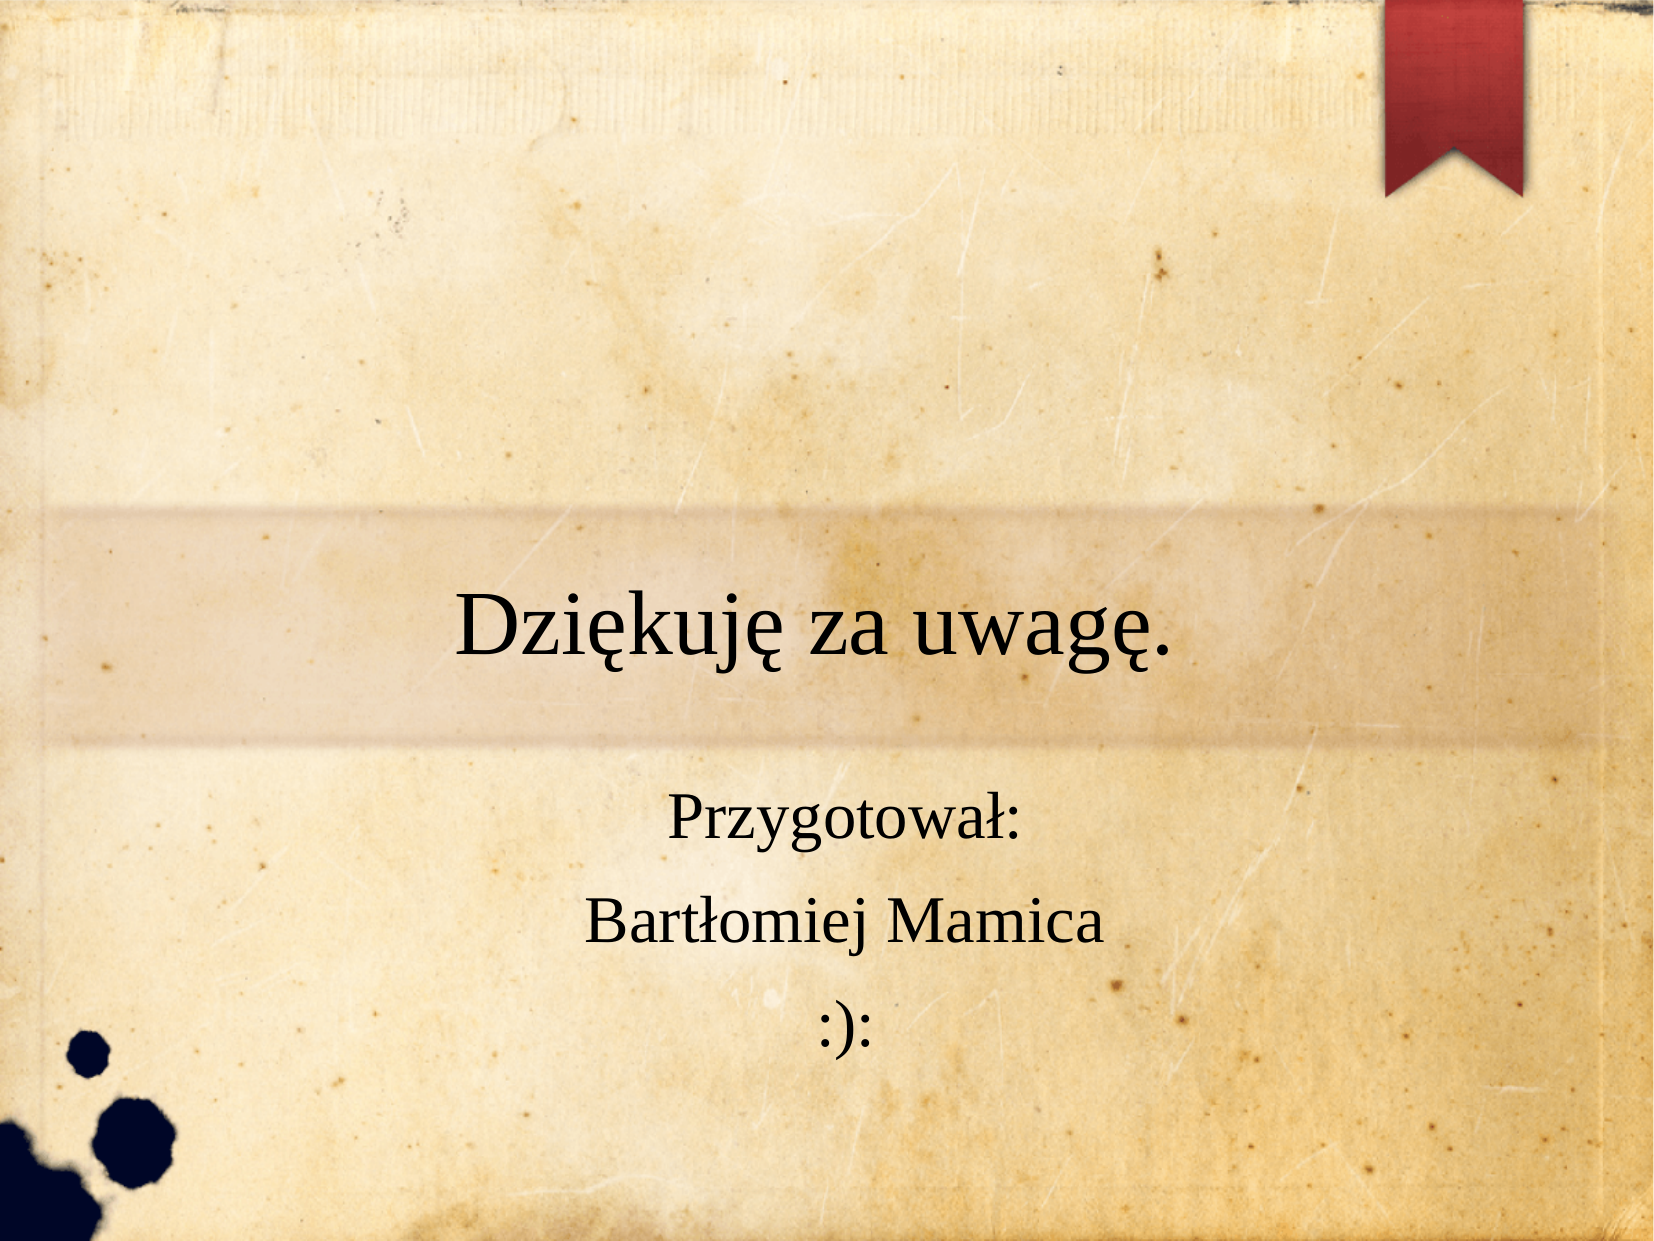

# Dziękuję za uwagę.
Przygotował:
Bartłomiej Mamica
:):